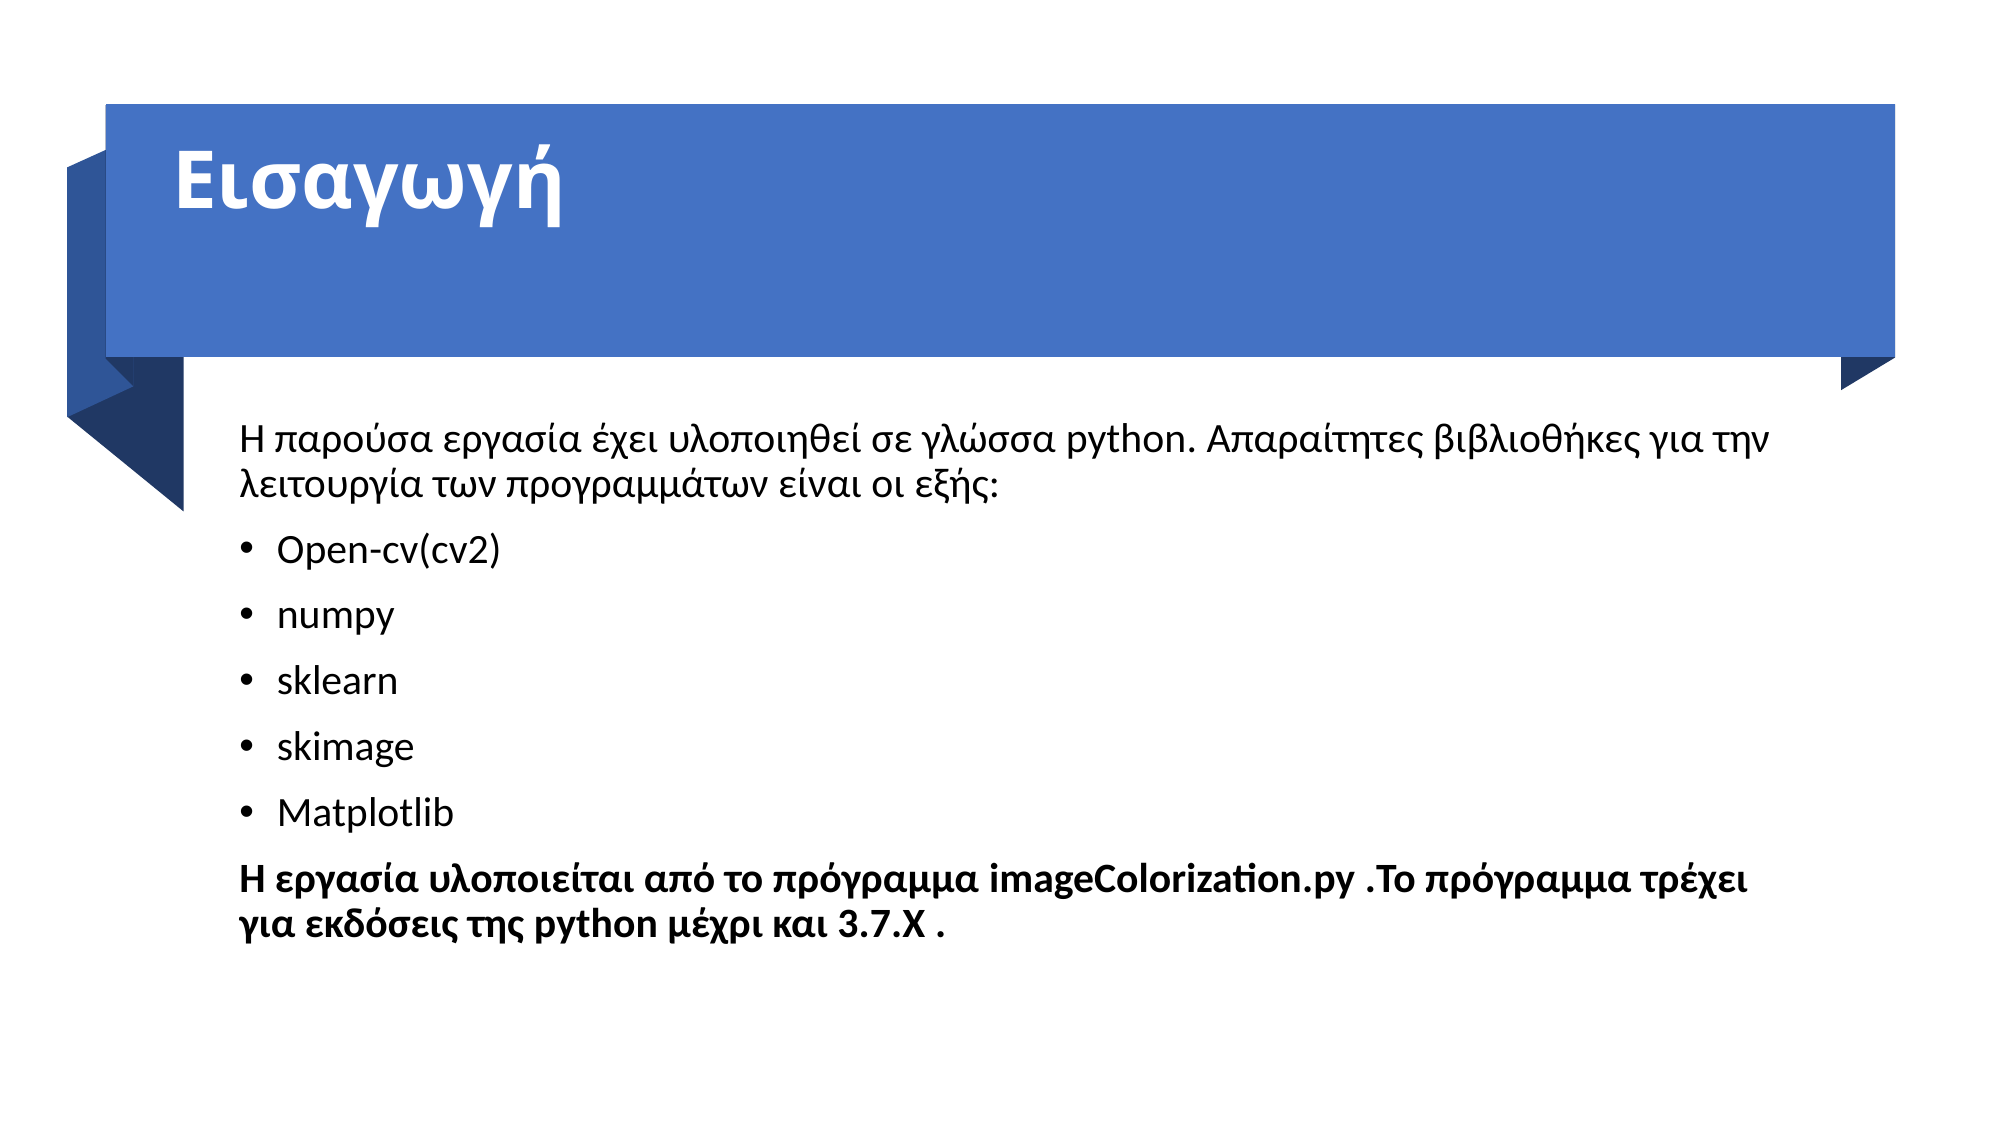

# Εισαγωγή
Η παρούσα εργασία έχει υλοποιηθεί σε γλώσσα python. Απαραίτητες βιβλιοθήκες για την λειτουργία των προγραμμάτων είναι οι εξής:
Open-cv(cv2)
numpy
sklearn
skimage
Matplotlib
Η εργασία υλοποιείται από το πρόγραμμα imageColorization.py .Το πρόγραμμα τρέχει για εκδόσεις της python μέχρι και 3.7.X .